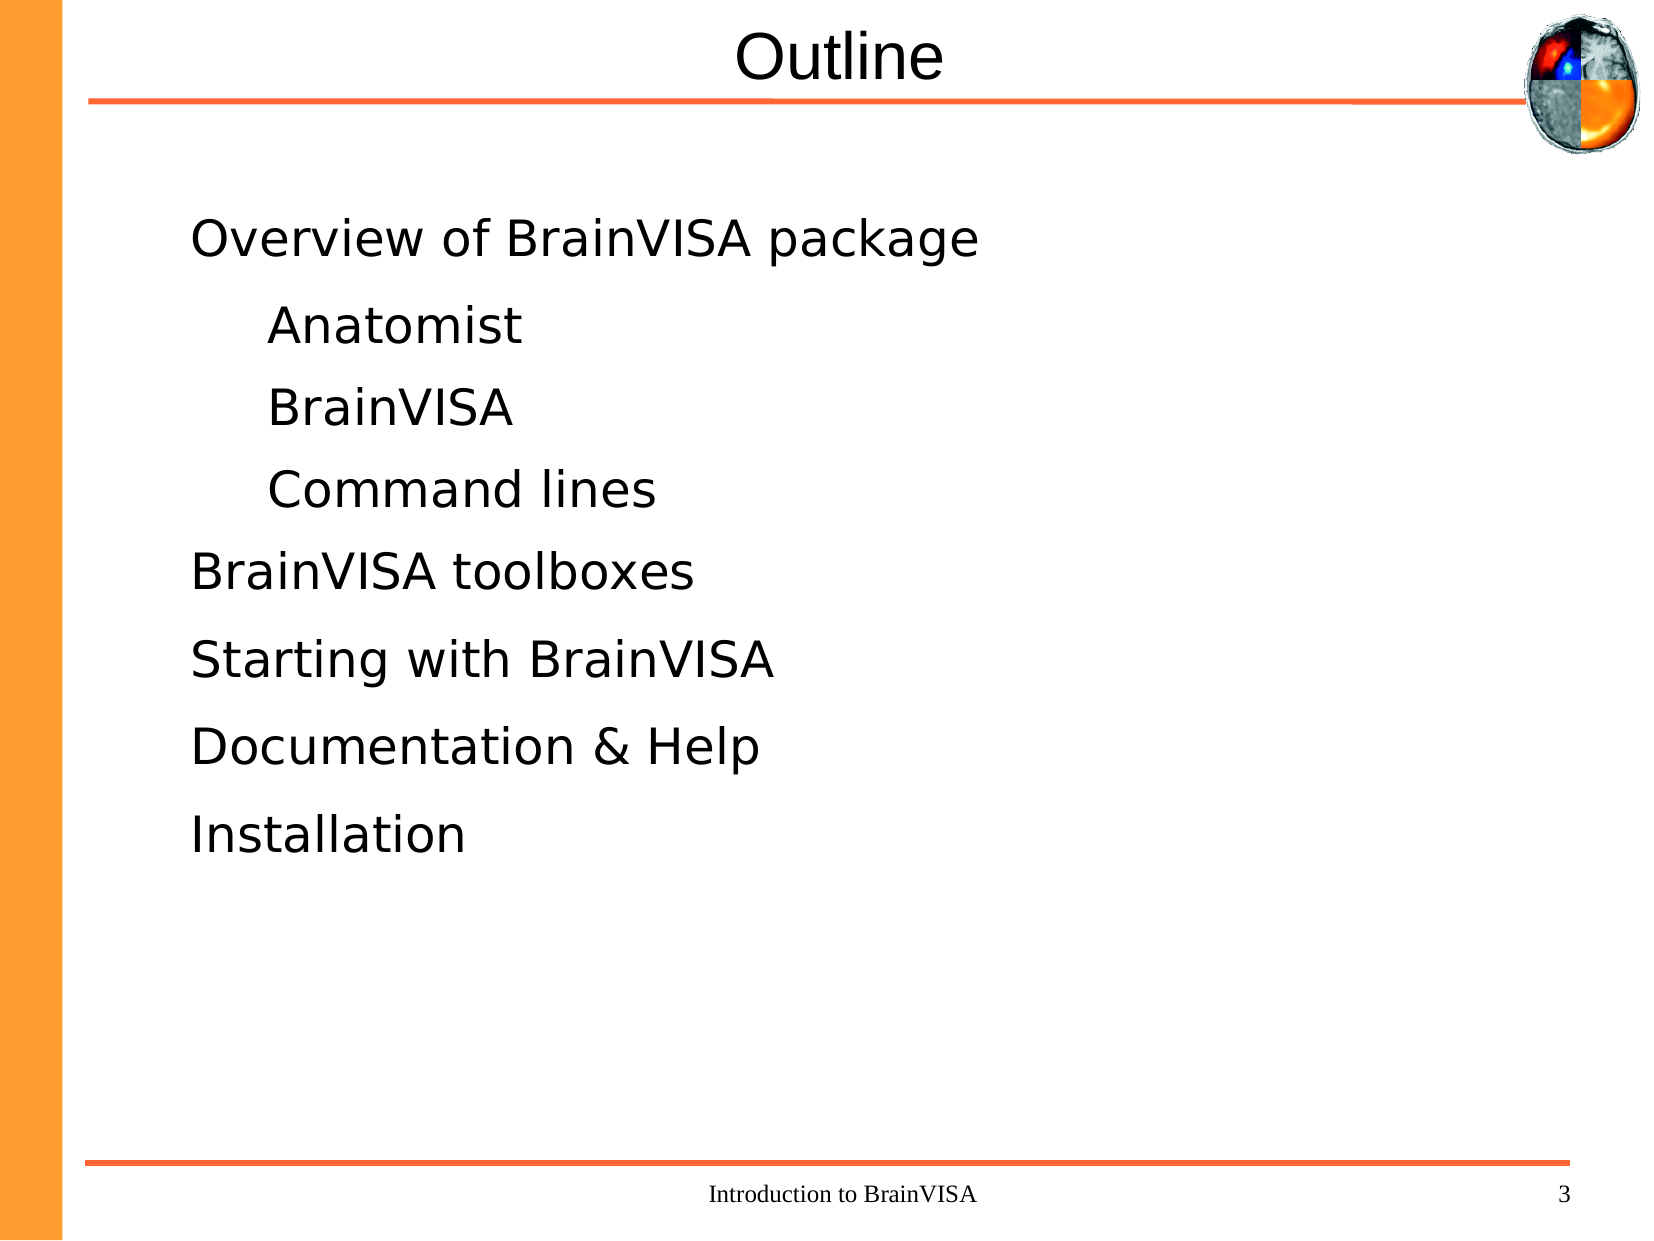

# Outline
Overview of BrainVISA package
Anatomist
BrainVISA
Command lines
BrainVISA toolboxes
Starting with BrainVISA
Documentation & Help
Installation
Introduction to BrainVISA
3